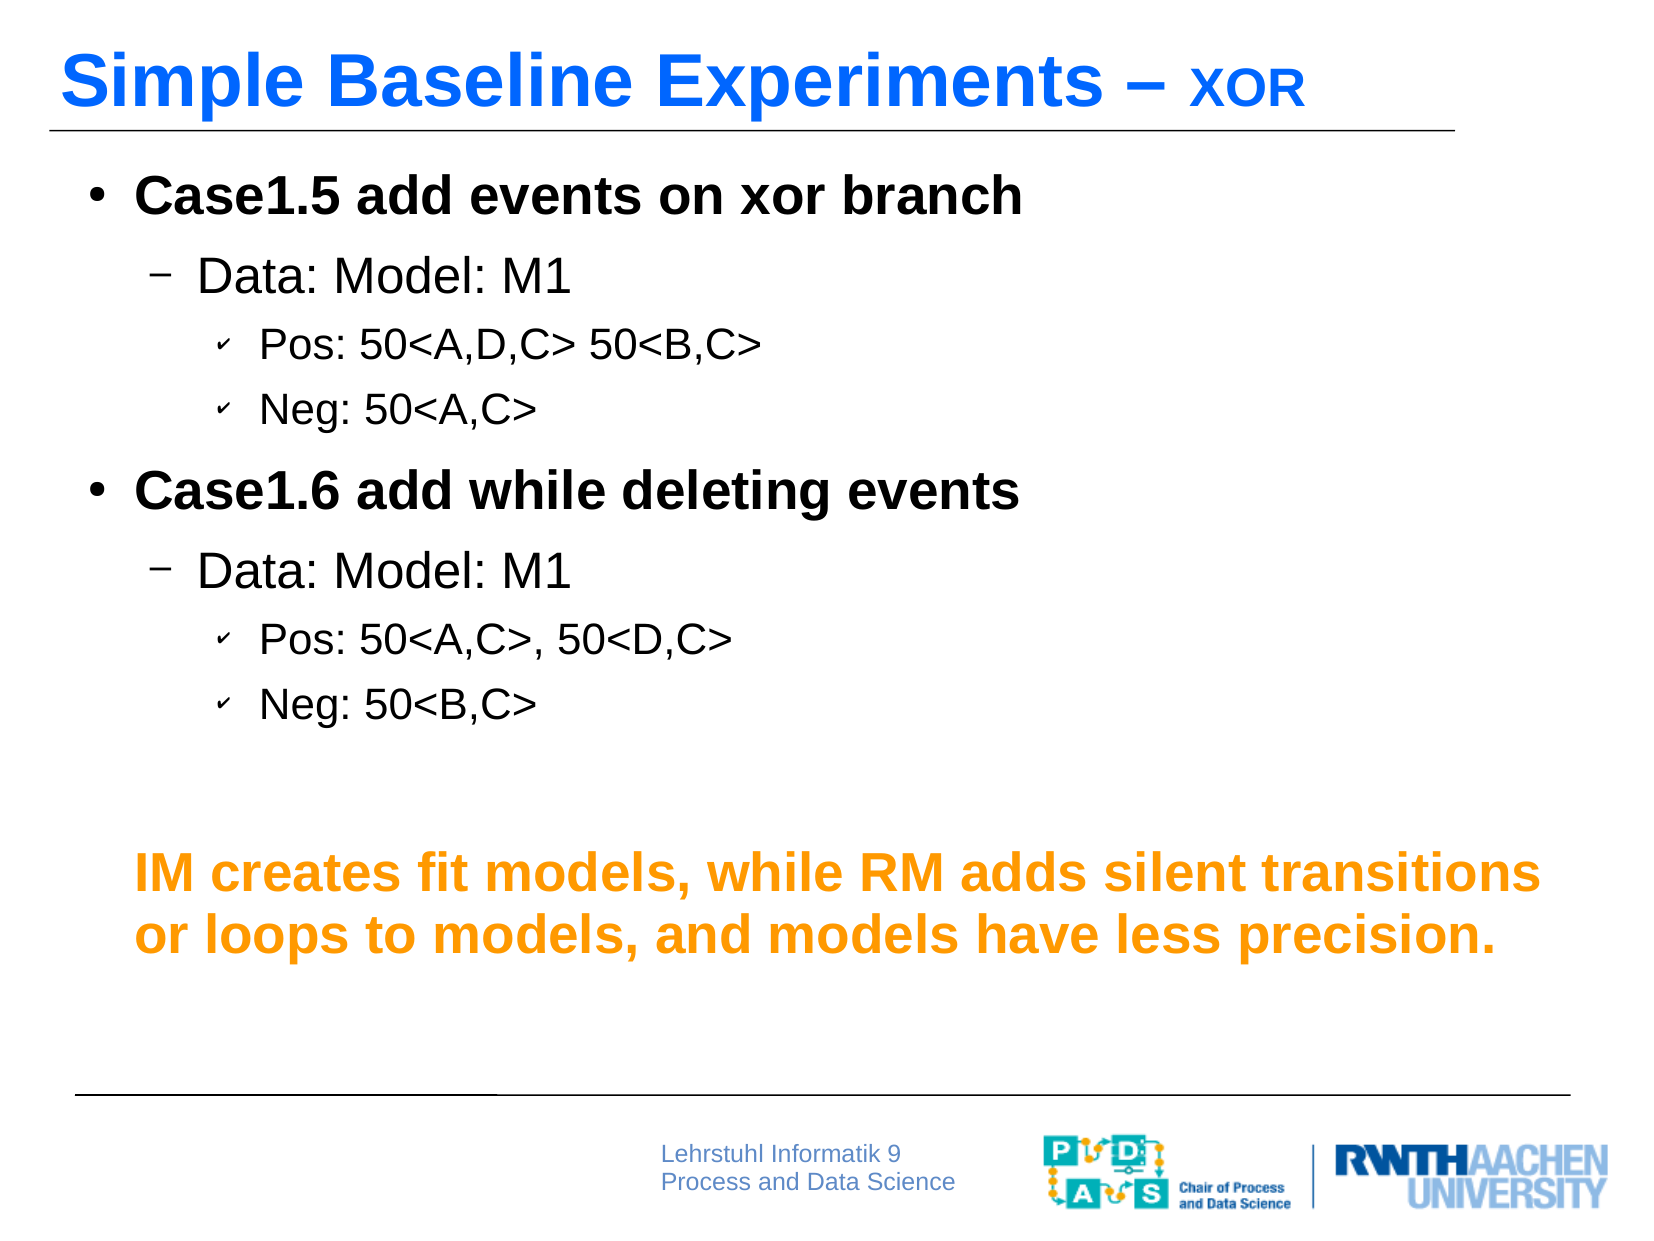

# Simple Baseline Experiments – XOR
Case1.5 add events on xor branch
Data: Model: M1
Pos: 50<A,D,C> 50<B,C>
Neg: 50<A,C>
Case1.6 add while deleting events
Data: Model: M1
Pos: 50<A,C>, 50<D,C>
Neg: 50<B,C>
IM creates fit models, while RM adds silent transitions or loops to models, and models have less precision.